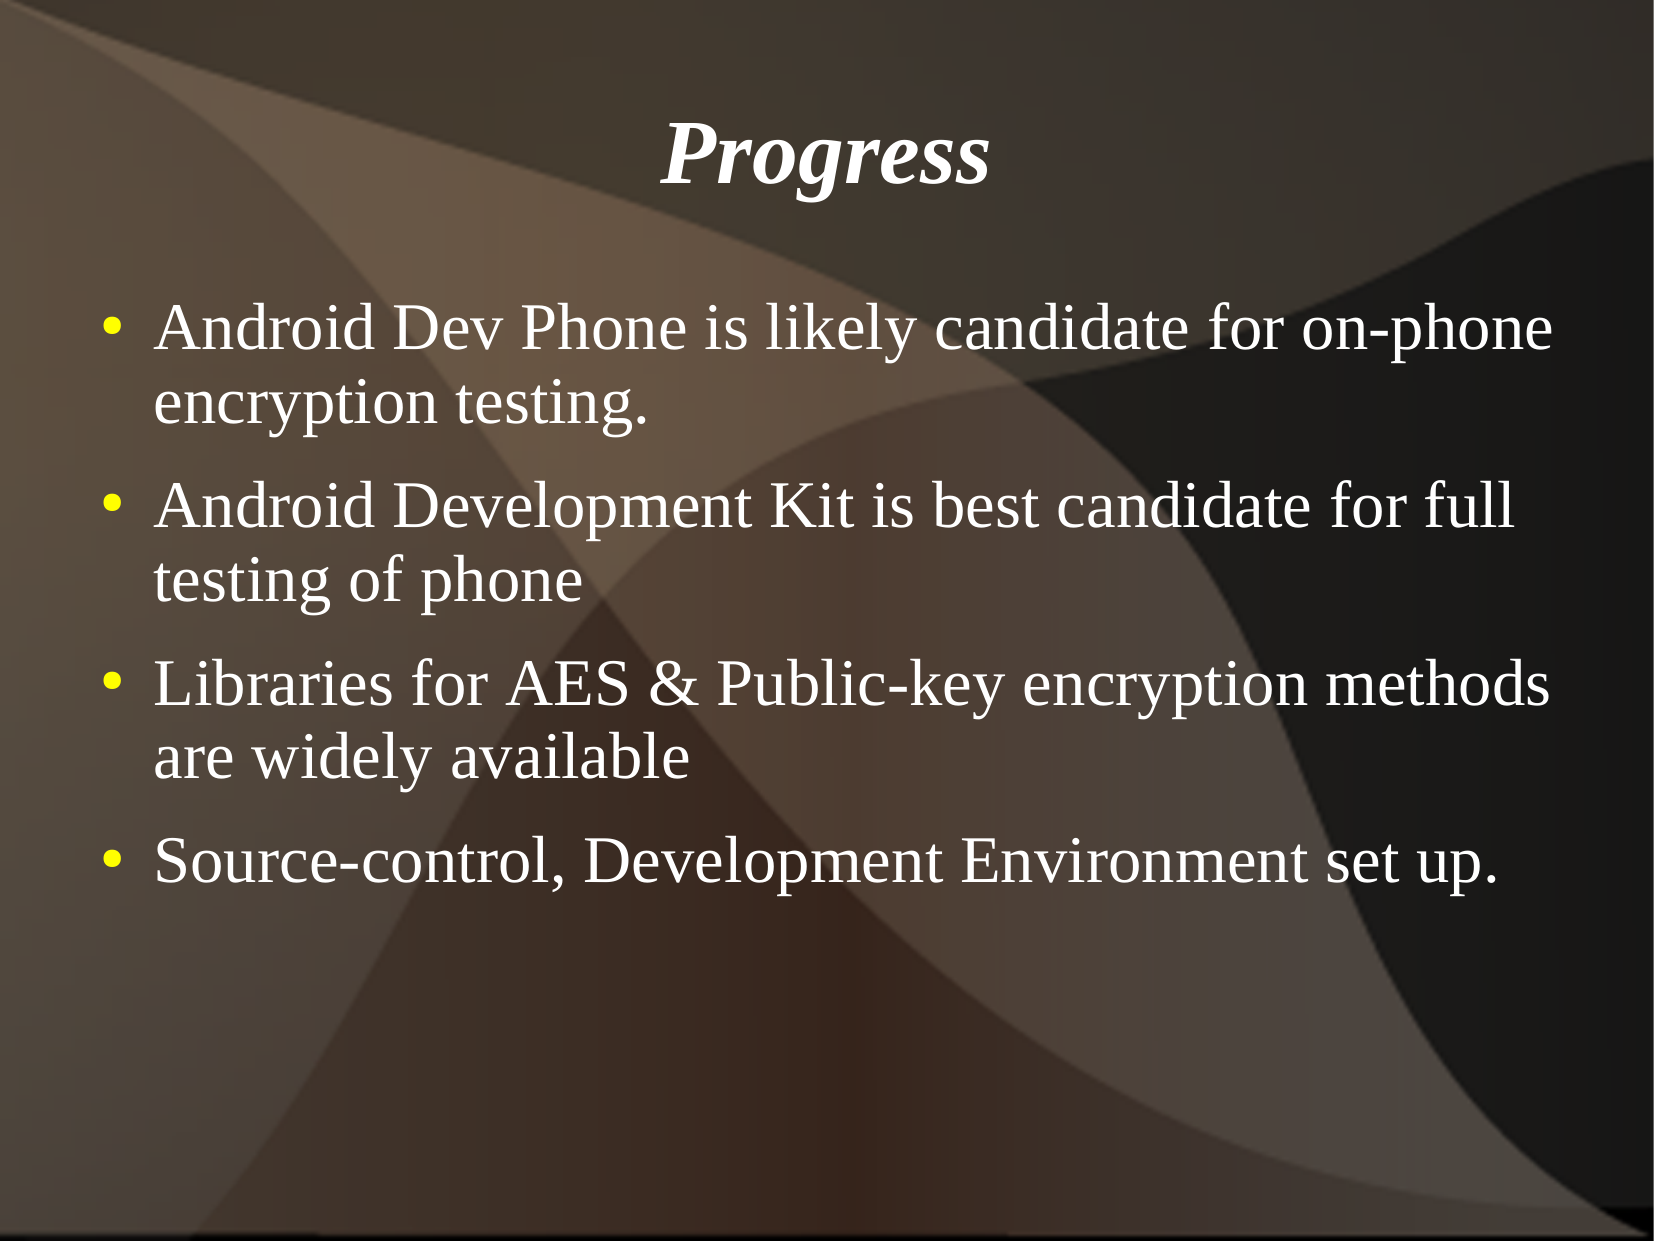

# Progress
Android Dev Phone is likely candidate for on-phone encryption testing.
Android Development Kit is best candidate for full testing of phone
Libraries for AES & Public-key encryption methods are widely available
Source-control, Development Environment set up.